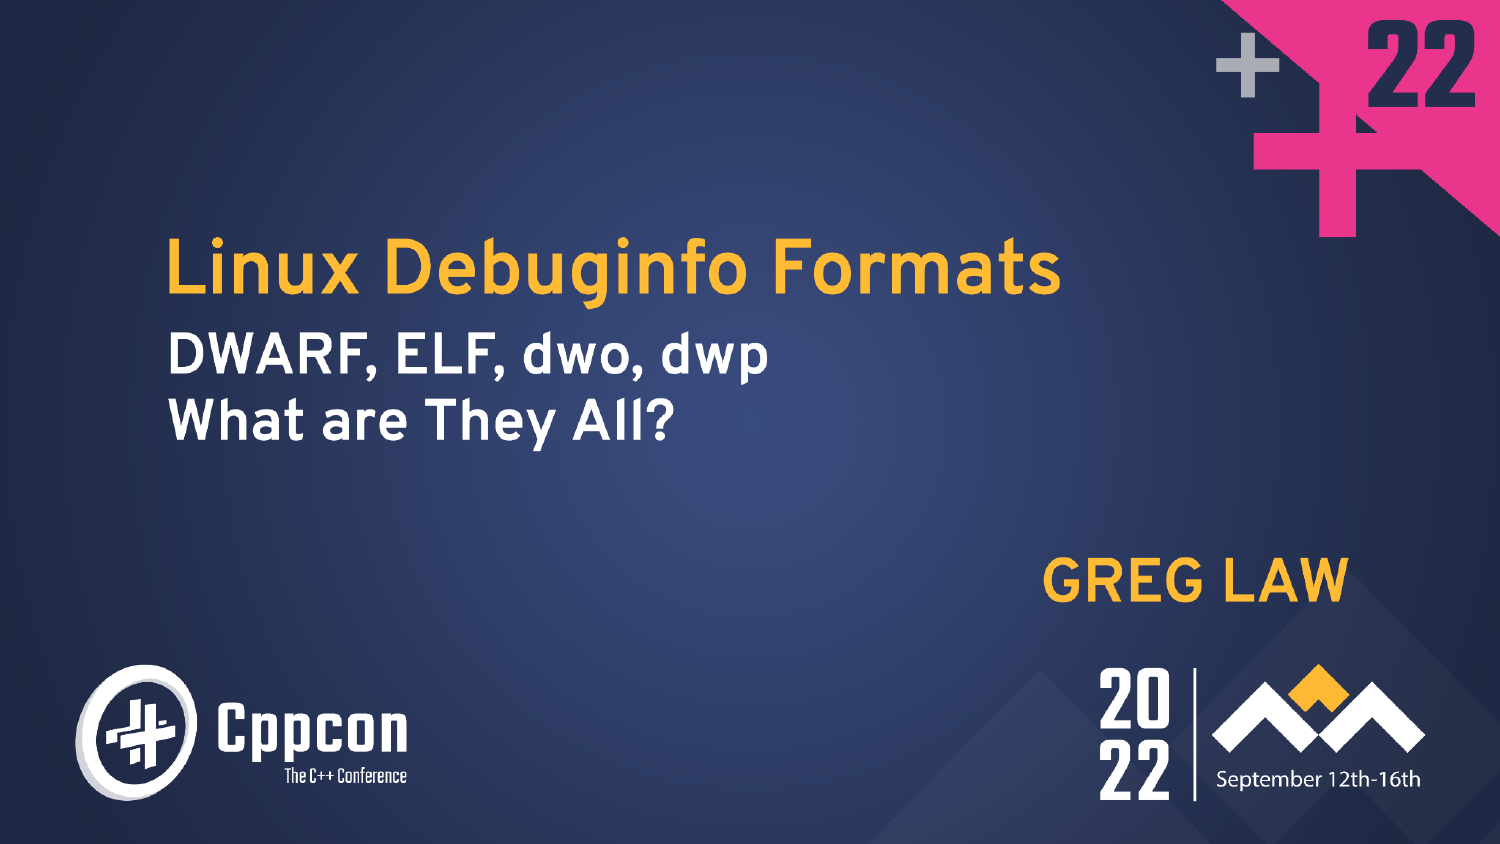

# Title goes here
© Undo 2022 — confidential